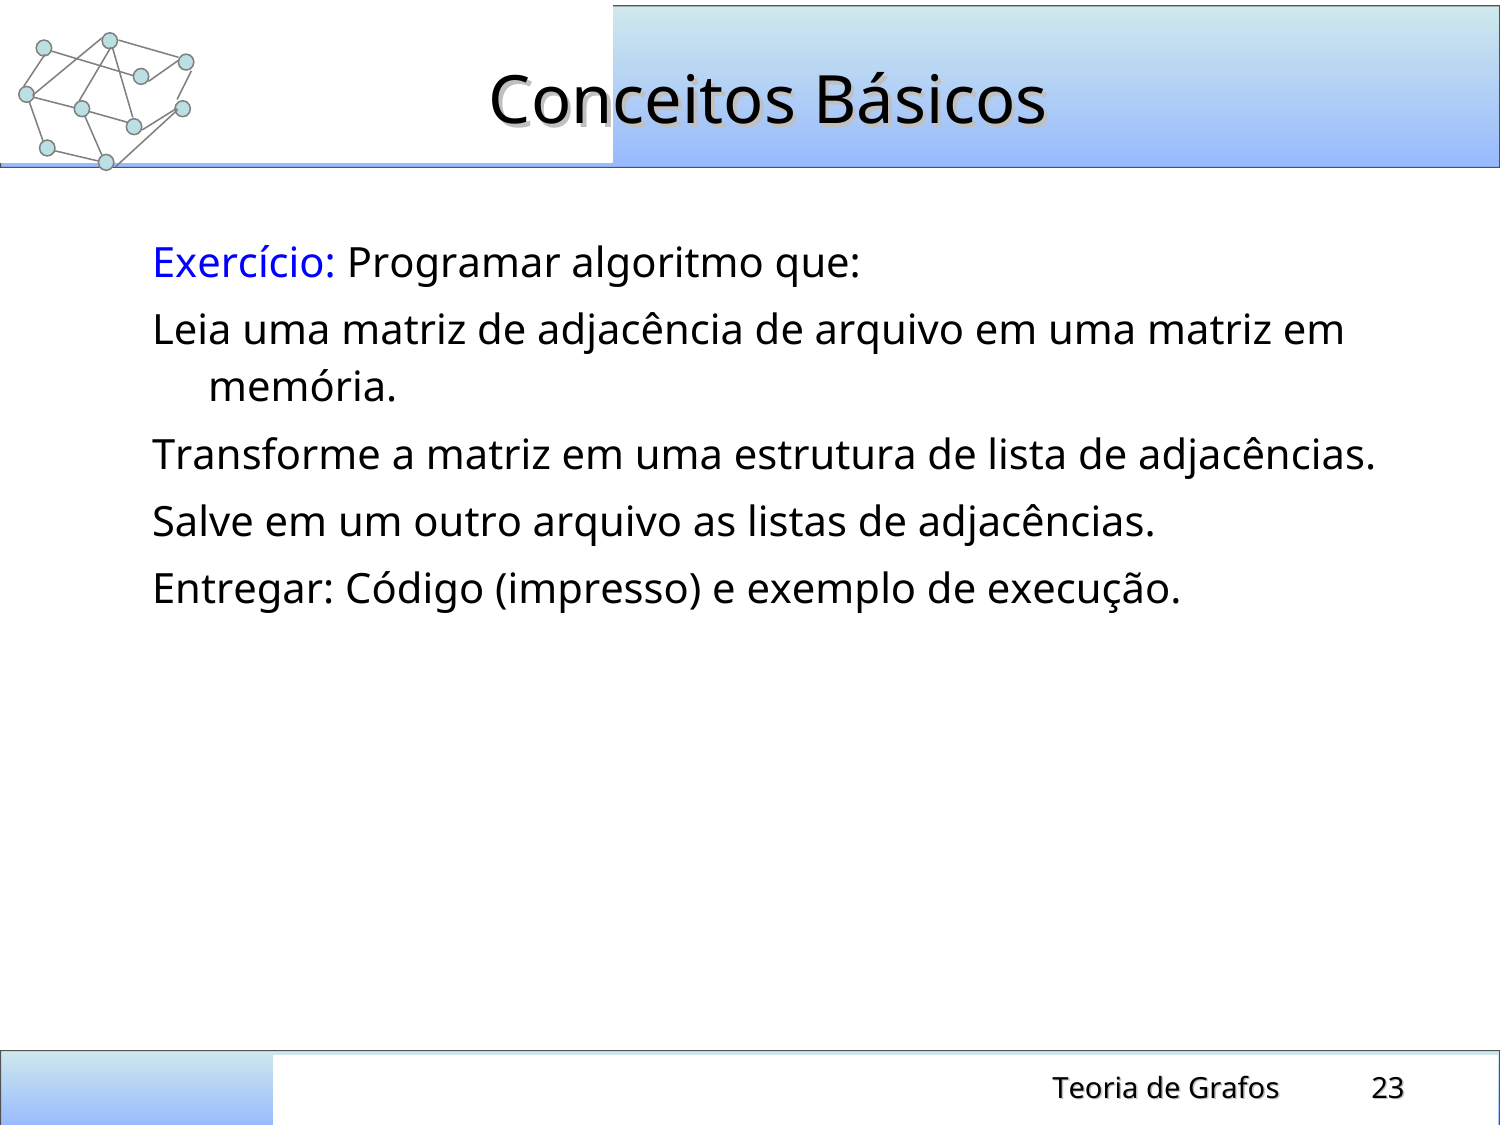

# Conceitos Básicos
Exercício: Programar algoritmo que:
Leia uma matriz de adjacência de arquivo em uma matriz em memória.
Transforme a matriz em uma estrutura de lista de adjacências.
Salve em um outro arquivo as listas de adjacências.
Entregar: Código (impresso) e exemplo de execução.
23